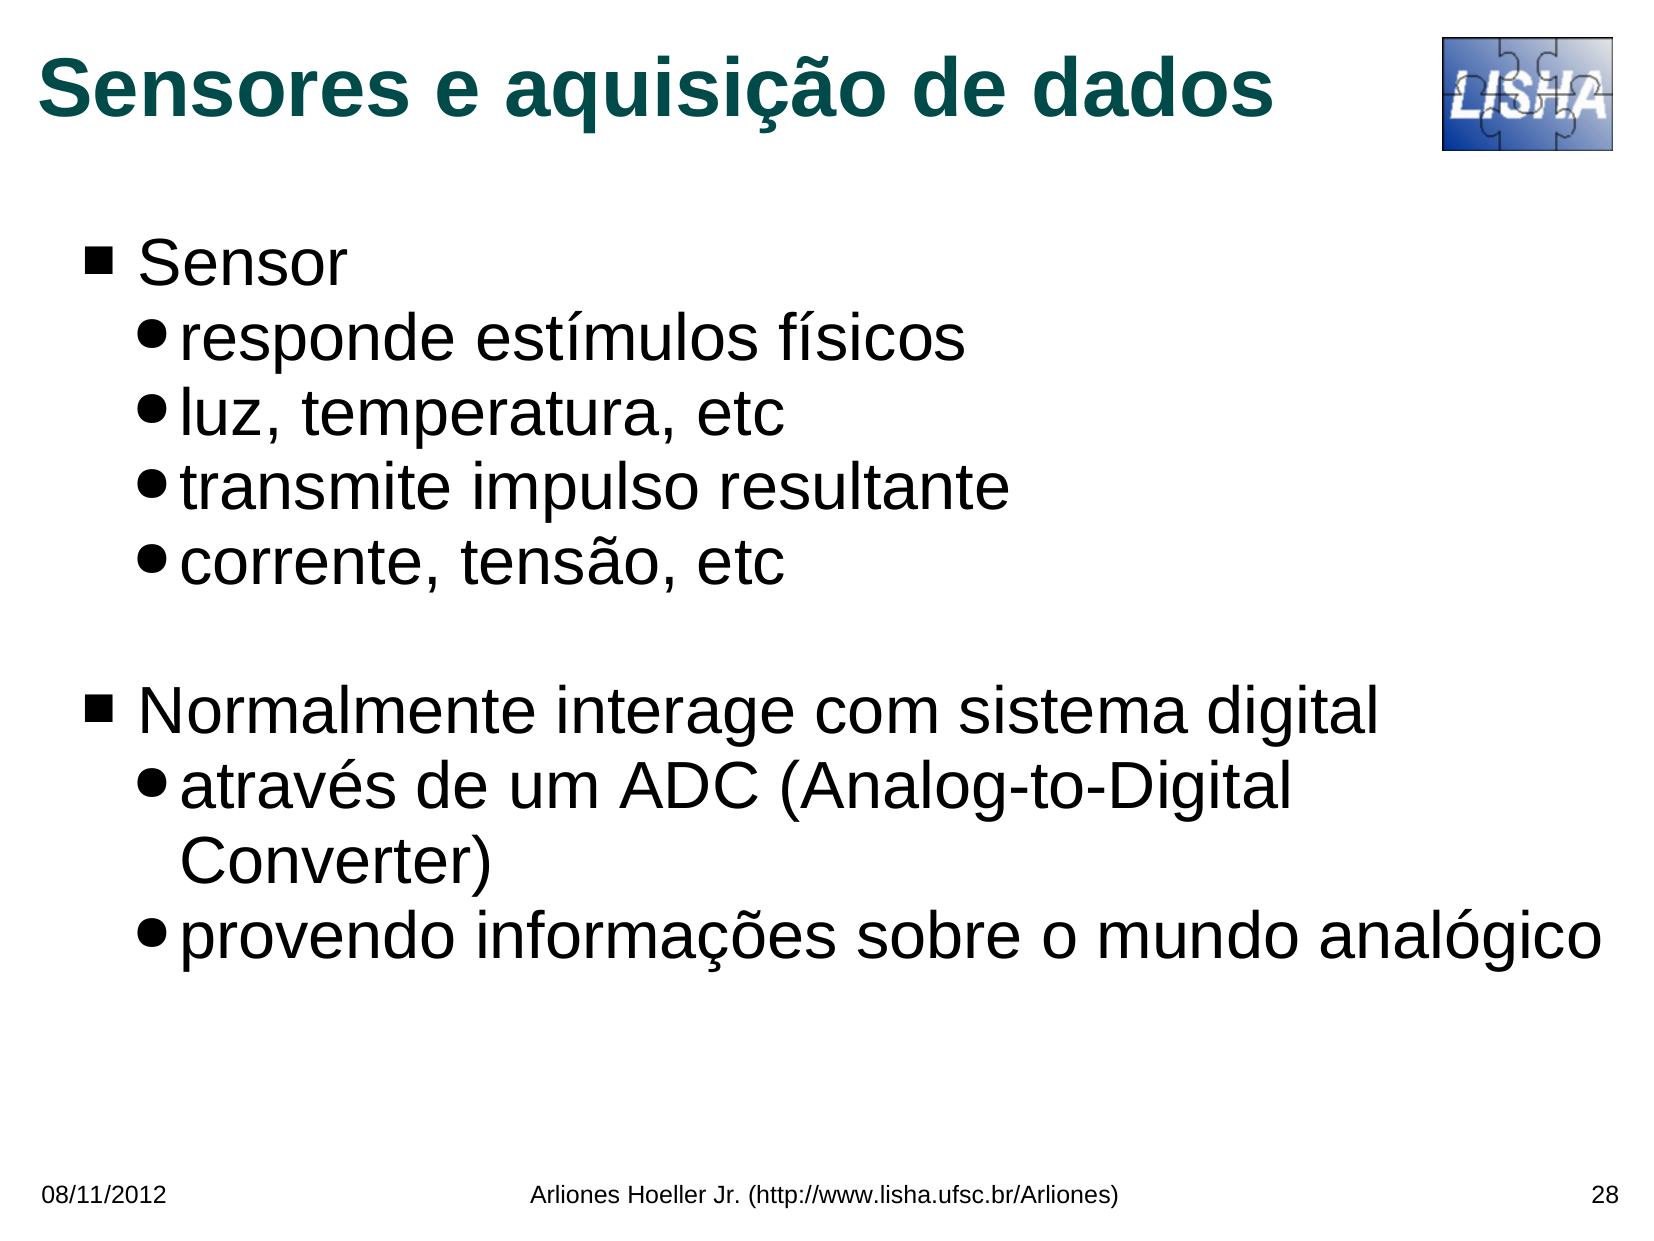

# Sensores e aquisição de dados
Sensor
responde estímulos físicos
luz, temperatura, etc
transmite impulso resultante
corrente, tensão, etc
Normalmente interage com sistema digital
através de um ADC (Analog-to-Digital Converter)
provendo informações sobre o mundo analógico